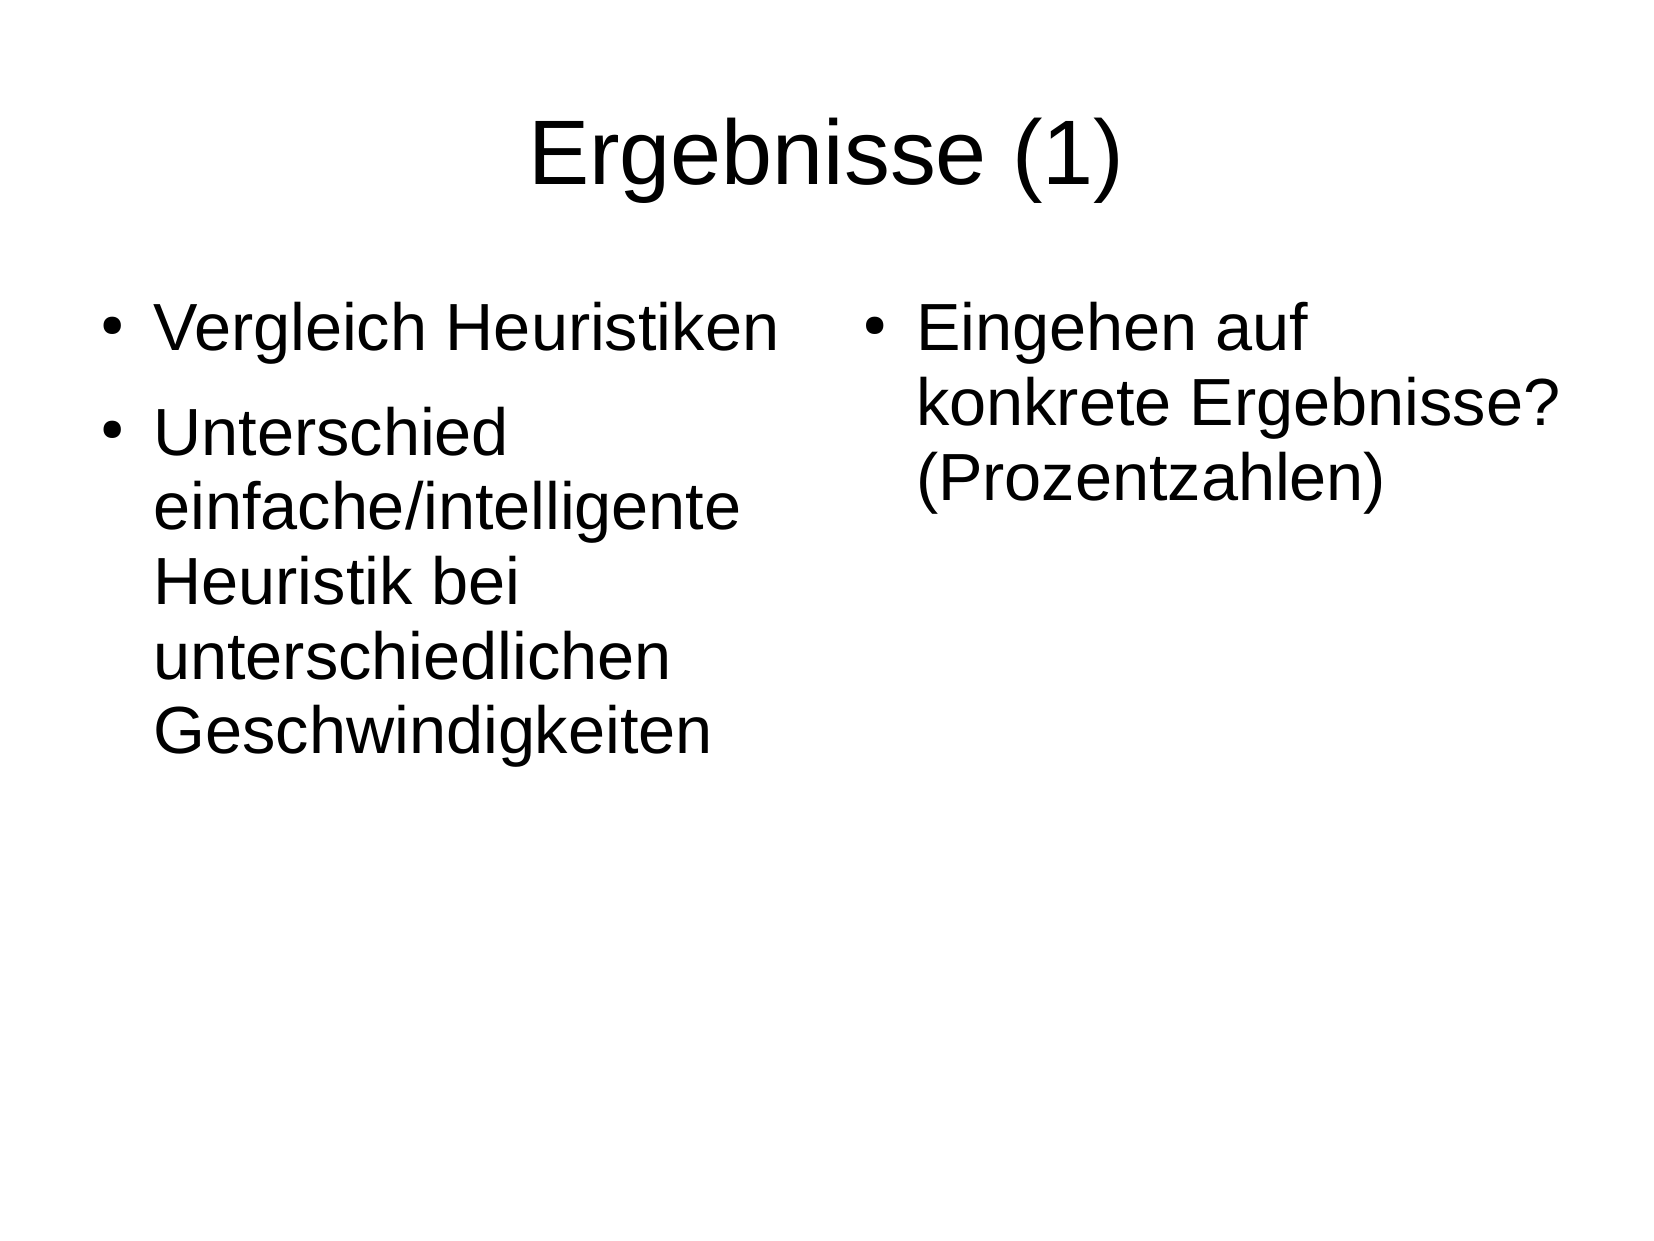

# Ergebnisse (1)
Vergleich Heuristiken
Unterschied einfache/intelligente Heuristik bei unterschiedlichen Geschwindigkeiten
Eingehen auf konkrete Ergebnisse? (Prozentzahlen)